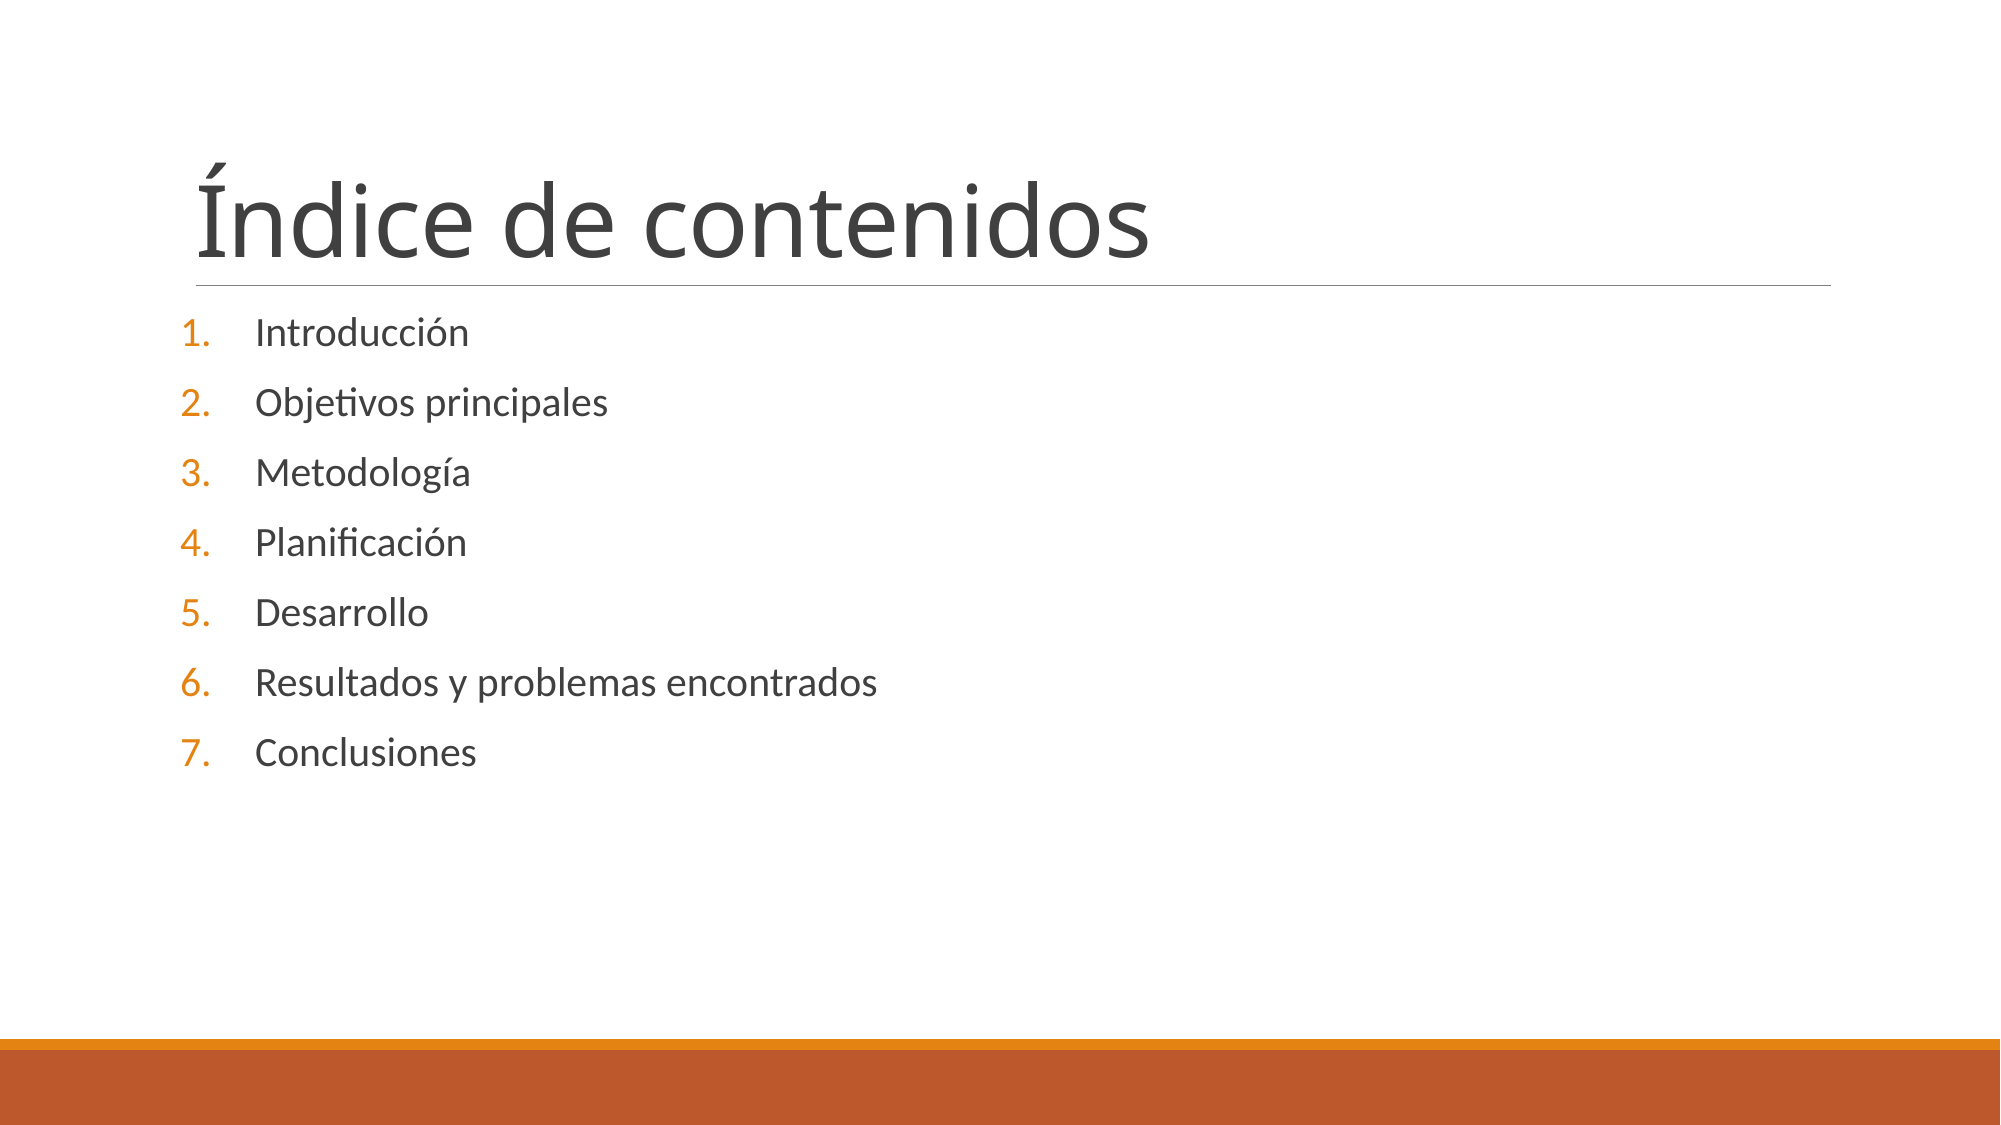

# Índice de contenidos
Introducción
Objetivos principales
Metodología
Planificación
Desarrollo
Resultados y problemas encontrados
Conclusiones